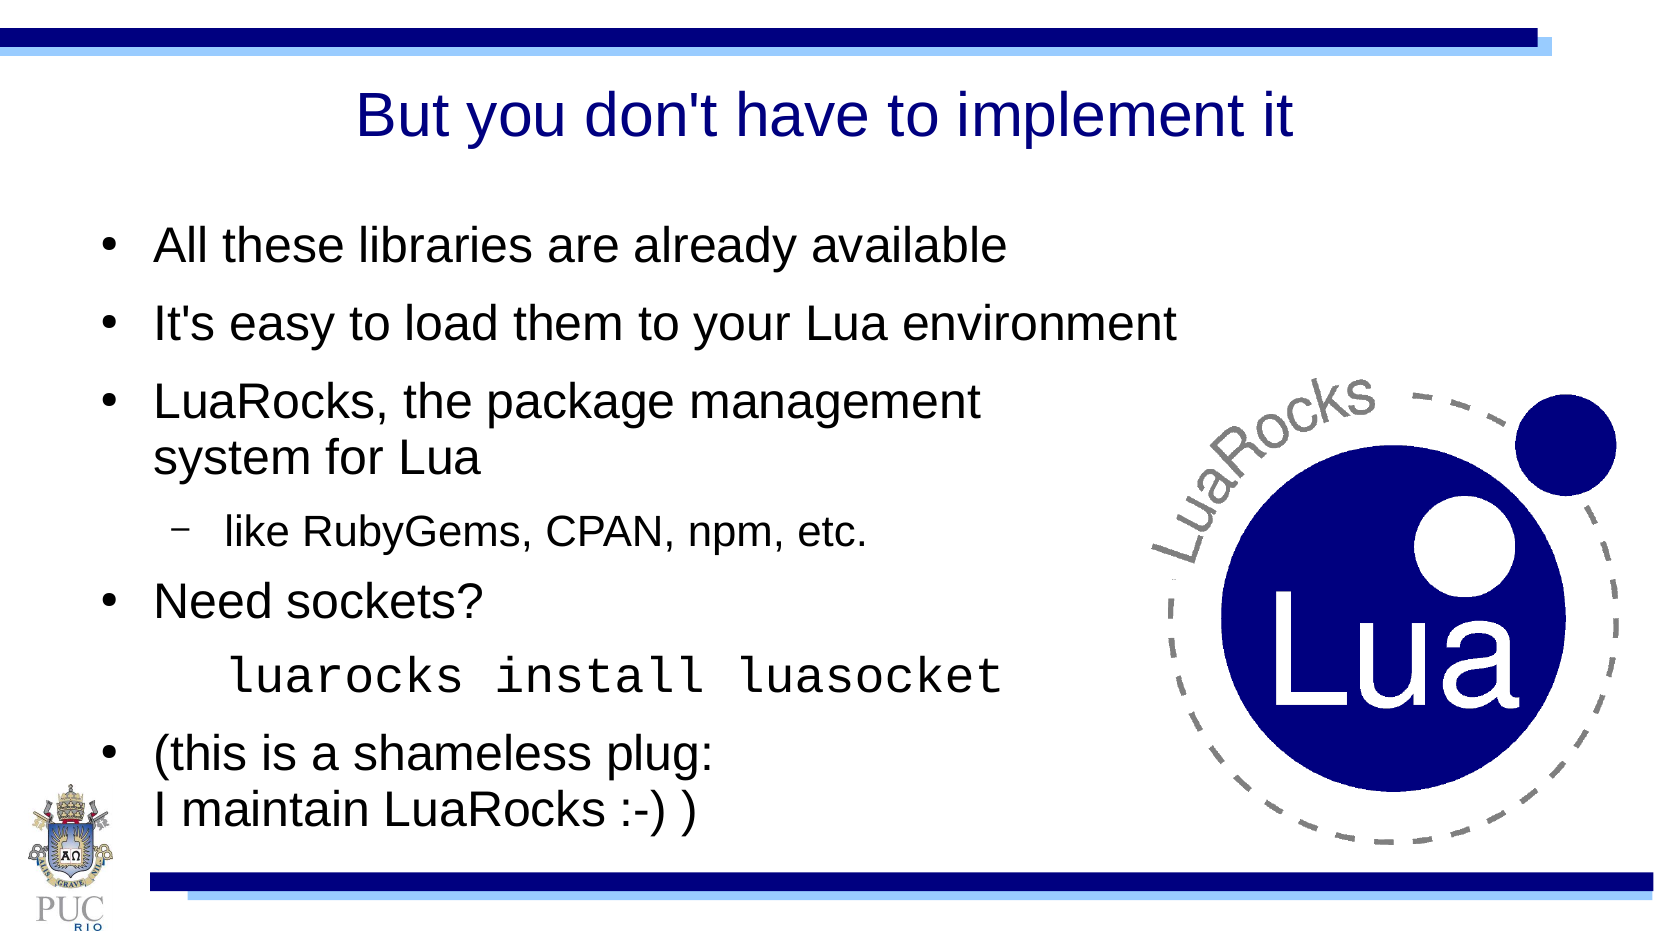

# But you don't have to implement it
All these libraries are already available
It's easy to load them to your Lua environment
LuaRocks, the package management
system for Lua
like RubyGems, CPAN, npm, etc.
Need sockets?
luarocks install luasocket
(this is a shameless plug:
I maintain LuaRocks :-) )